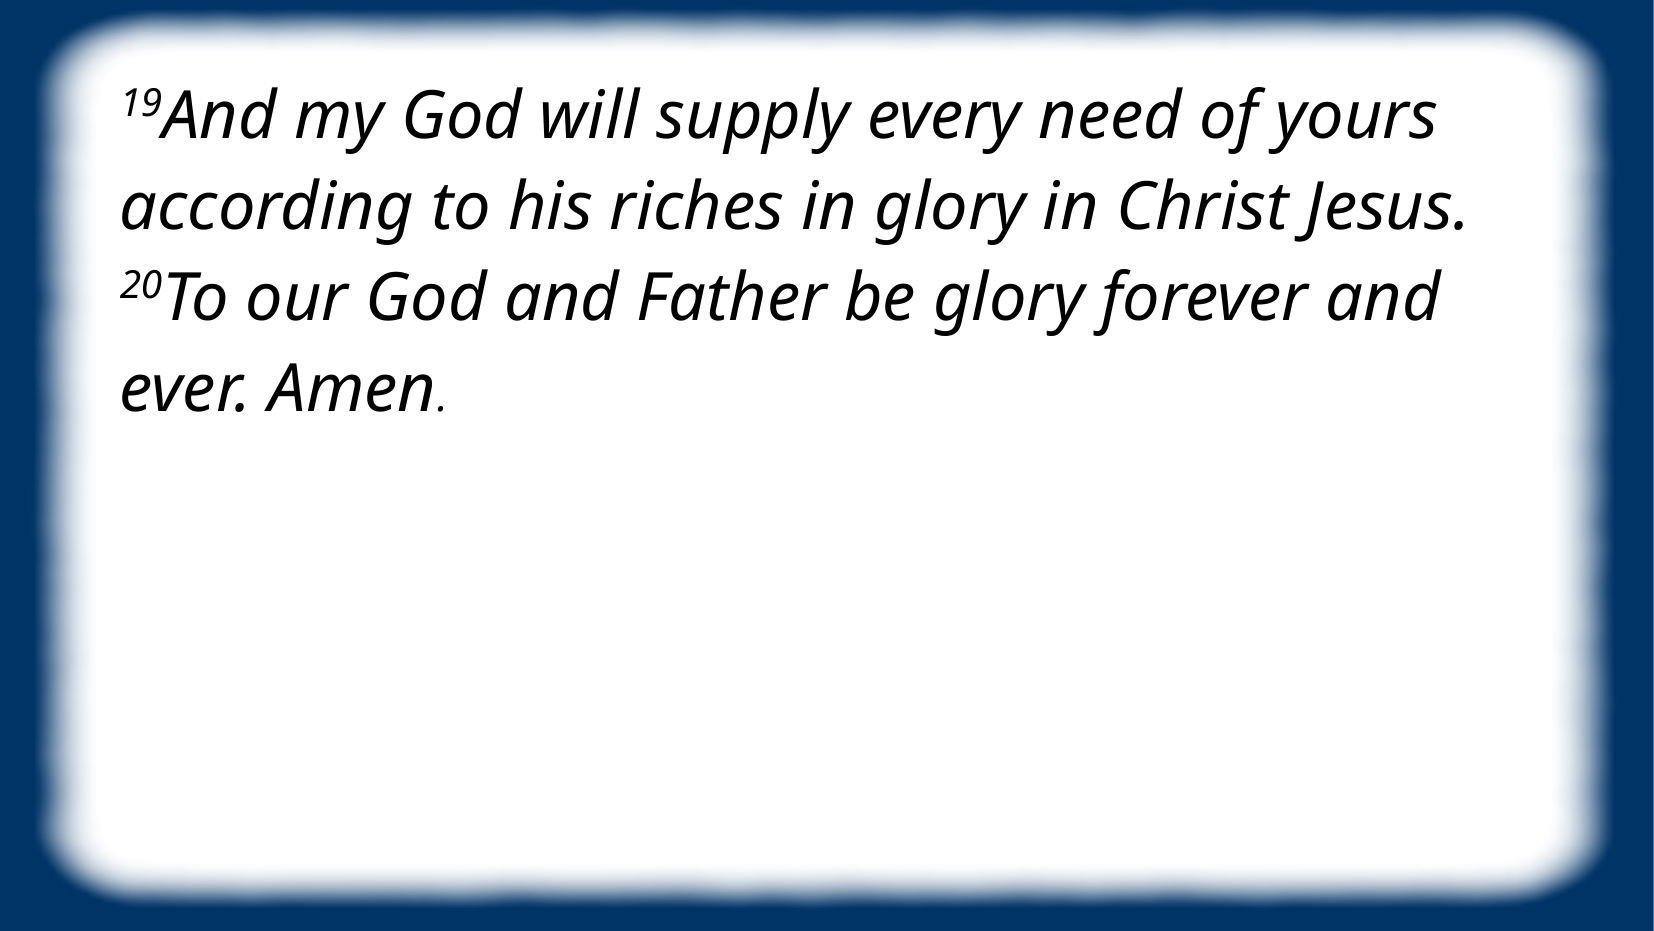

19And my God will supply every need of yours according to his riches in glory in Christ Jesus. 20To our God and Father be glory forever and ever. Amen.